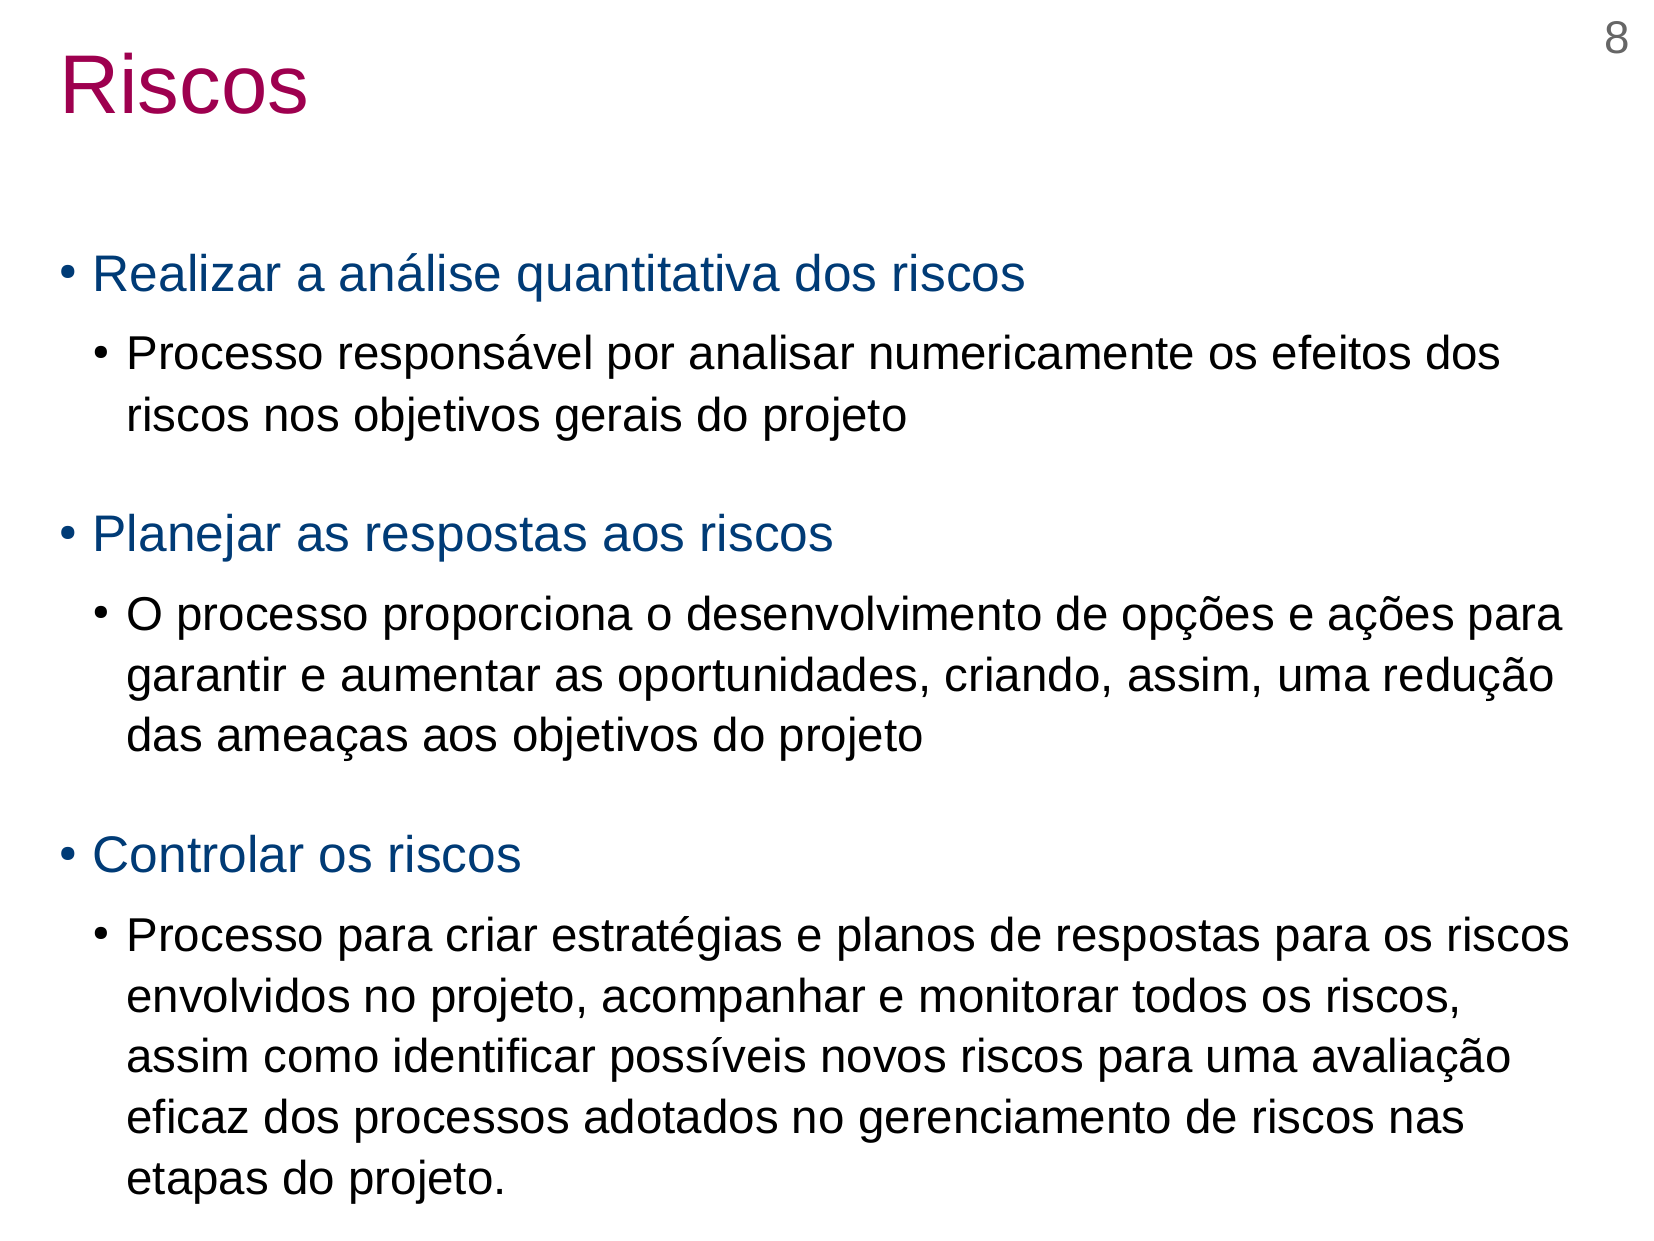

8
# Riscos
Realizar a análise quantitativa dos riscos
Processo responsável por analisar numericamente os efeitos dos riscos nos objetivos gerais do projeto
Planejar as respostas aos riscos
O processo proporciona o desenvolvimento de opções e ações para garantir e aumentar as oportunidades, criando, assim, uma redução das ameaças aos objetivos do projeto
Controlar os riscos
Processo para criar estratégias e planos de respostas para os riscos envolvidos no projeto, acompanhar e monitorar todos os riscos, assim como identificar possíveis novos riscos para uma avaliação eficaz dos processos adotados no gerenciamento de riscos nas etapas do projeto.